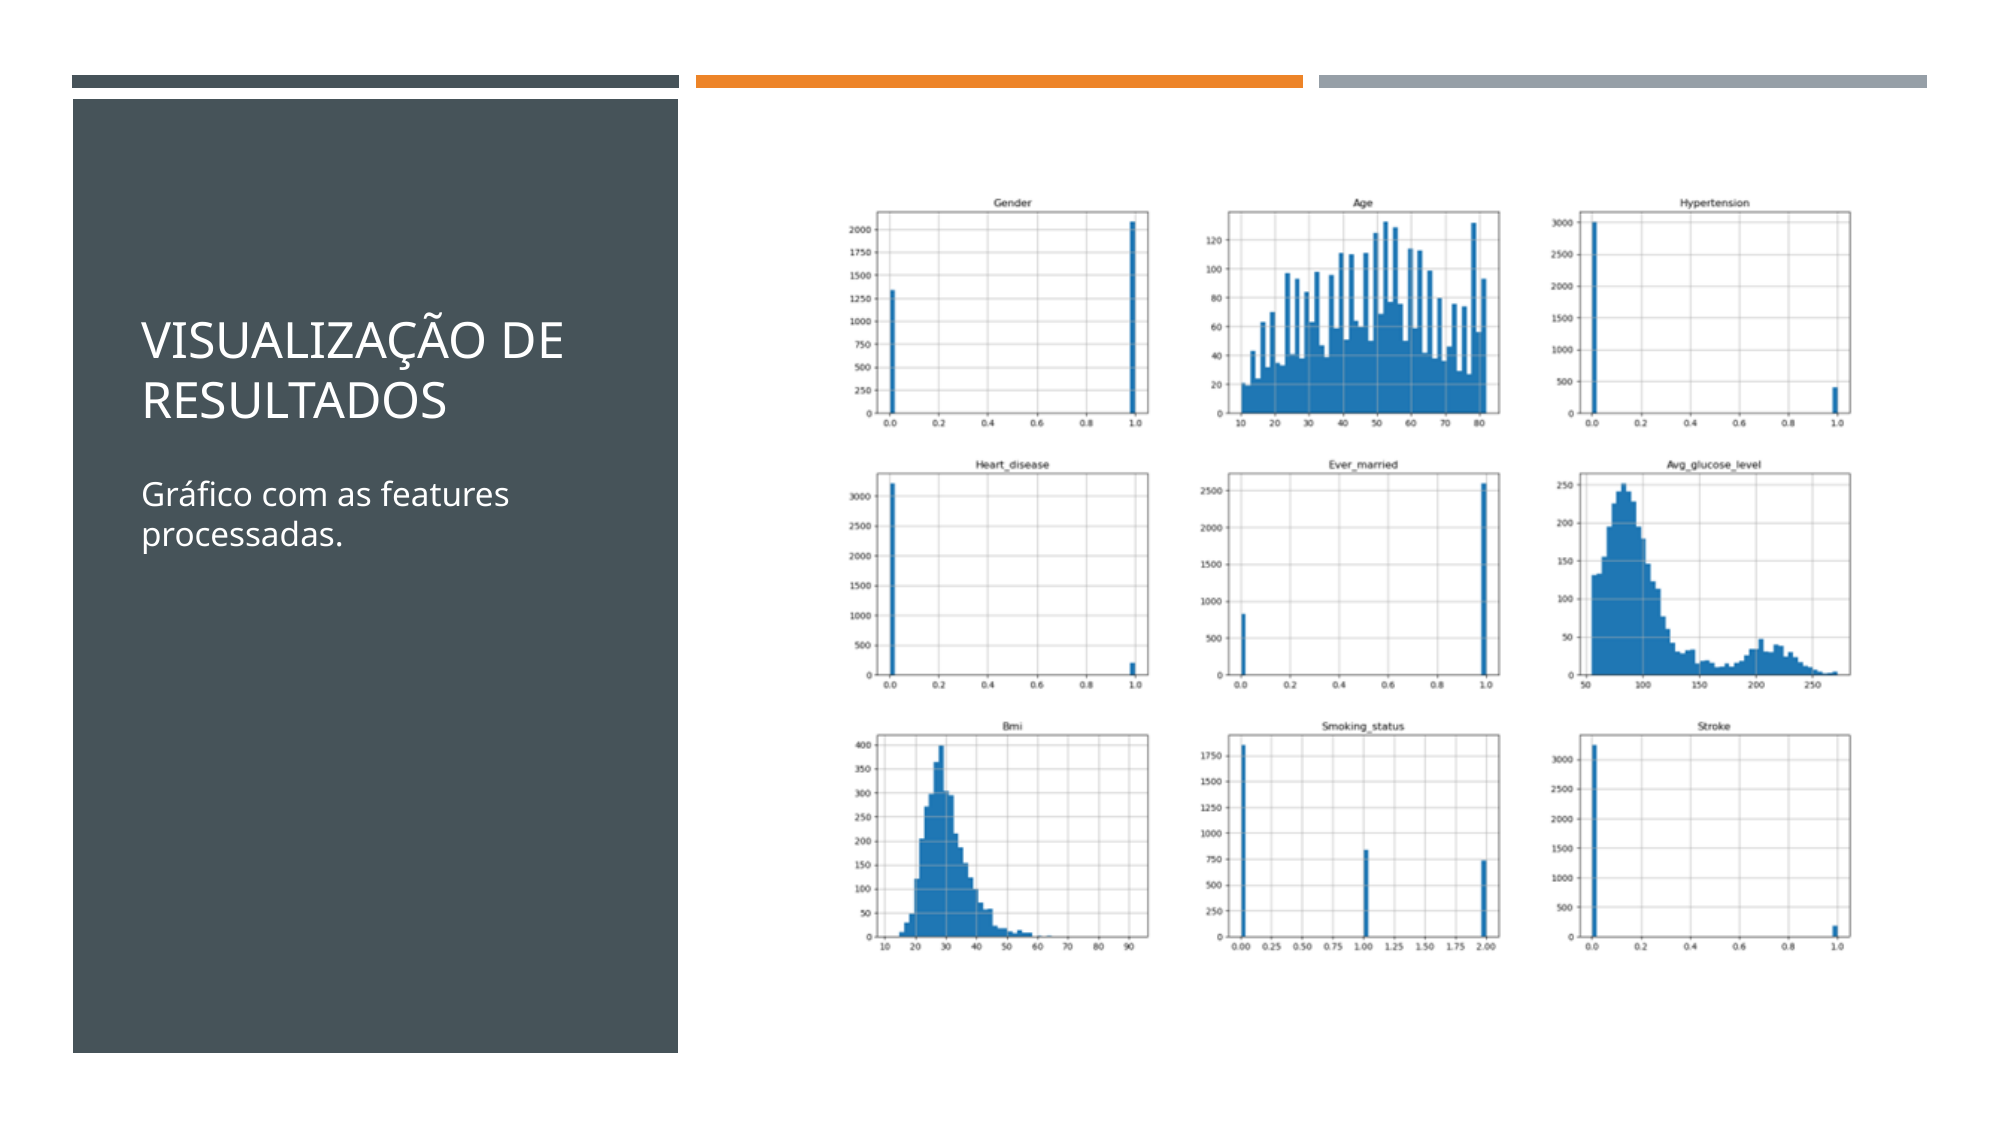

# Visualização De Resultados
Gráfico com as features processadas.